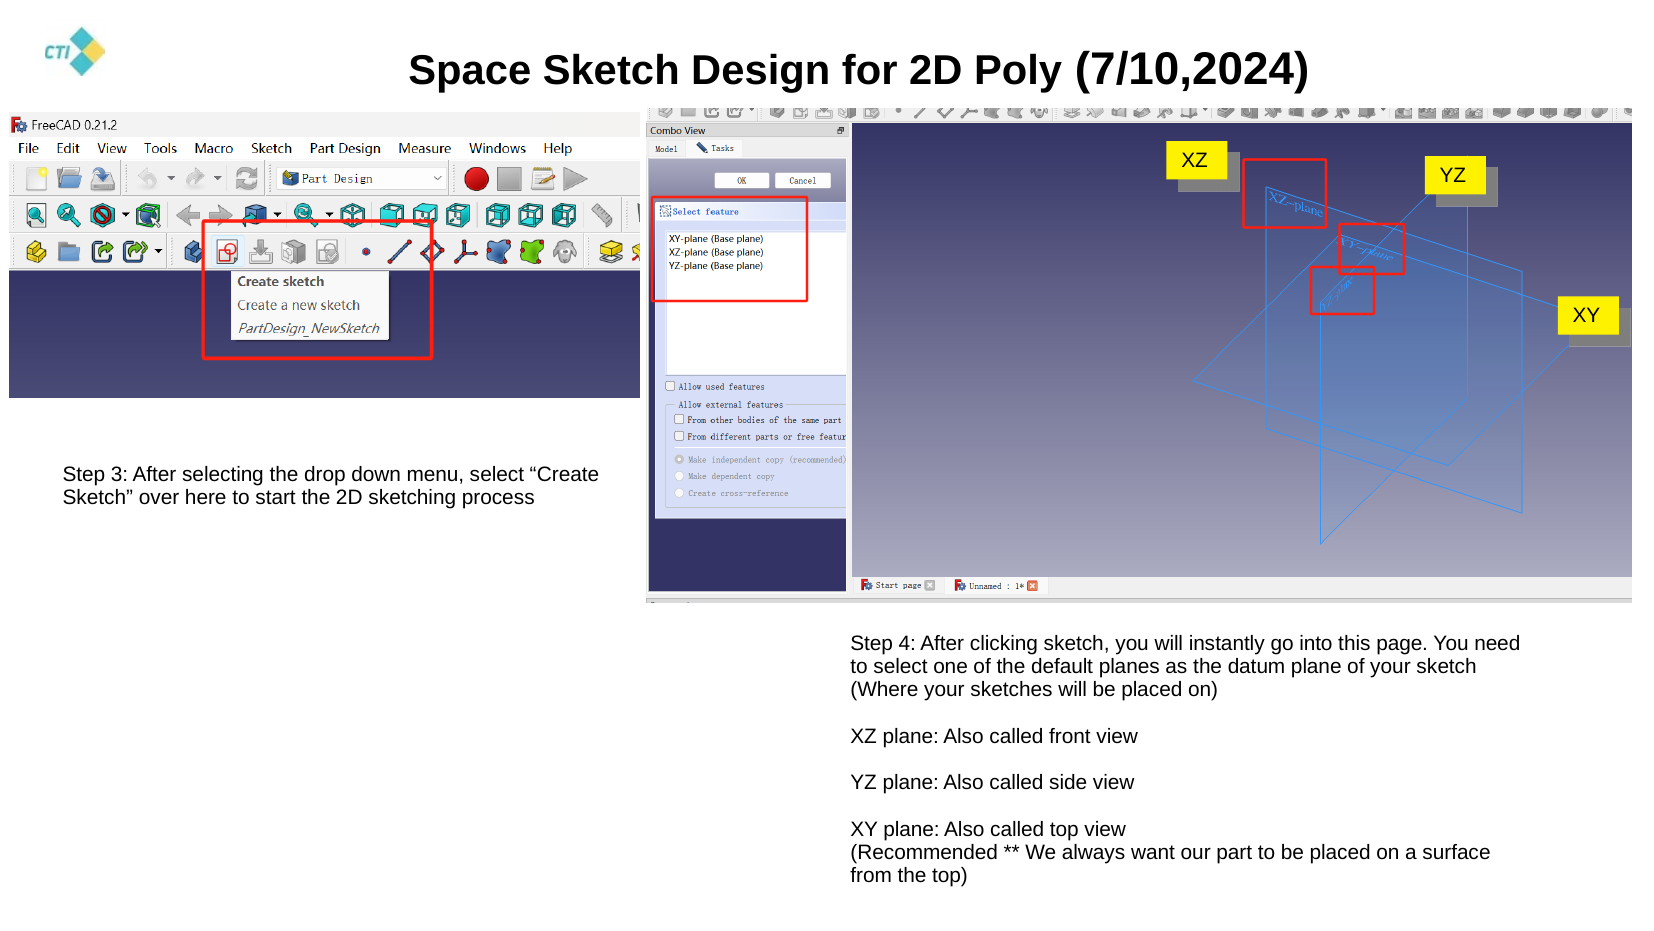

# Space Sketch Design for 2D Poly (7/10,2024)
New
New
XZ
YZ
XY
Step 3: After selecting the drop down menu, select “Create Sketch” over here to start the 2D sketching process
Step 4: After clicking sketch, you will instantly go into this page. You need to select one of the default planes as the datum plane of your sketch (Where your sketches will be placed on)
XZ plane: Also called front view
YZ plane: Also called side view
XY plane: Also called top view
(Recommended ** We always want our part to be placed on a surface from the top)